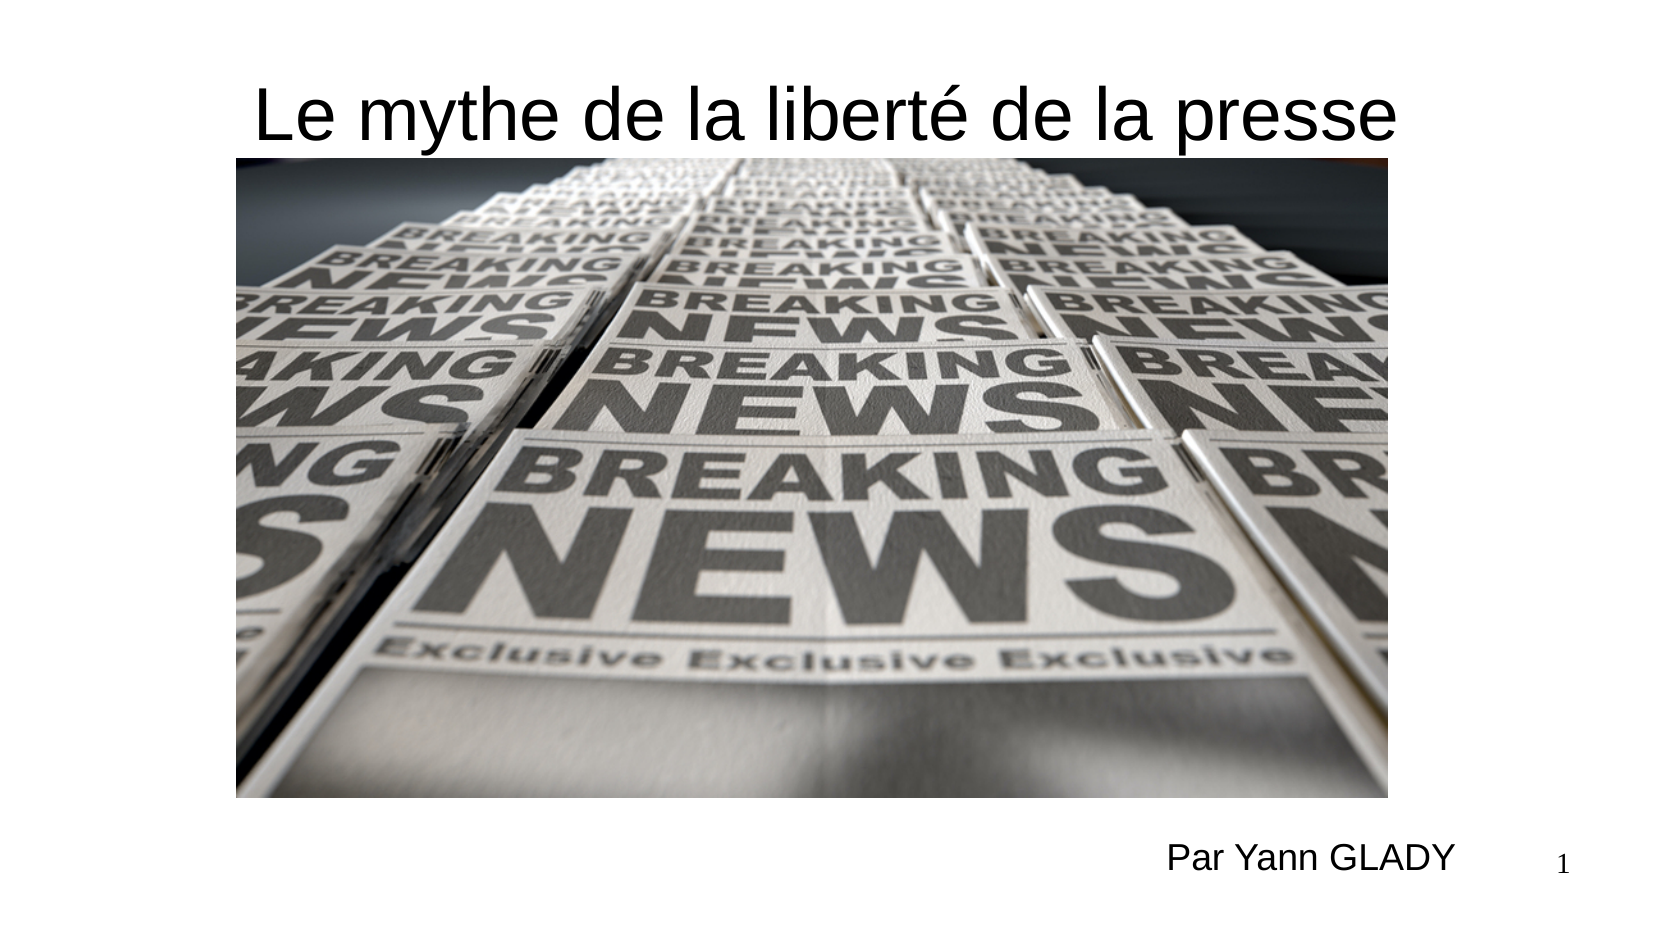

# Le mythe de la liberté de la presse
Par Yann GLADY
1